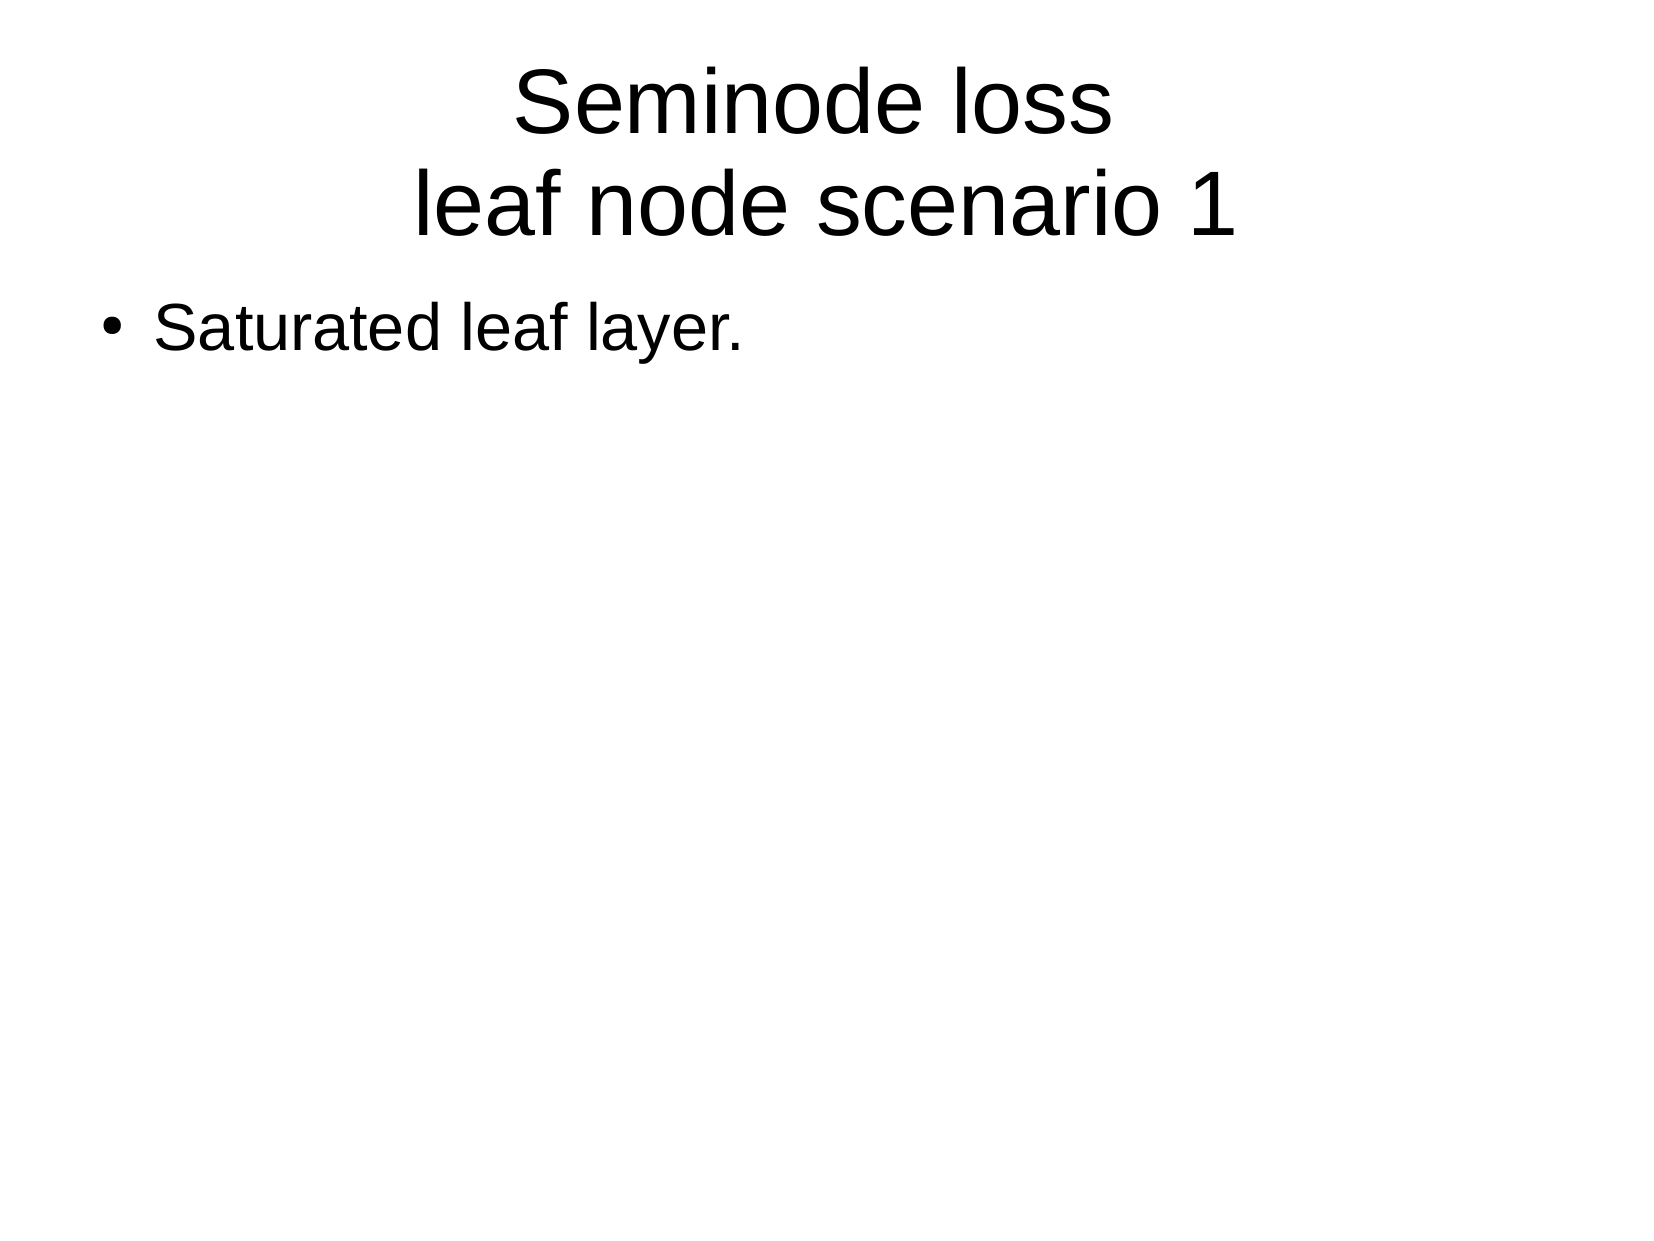

# Seminode loss leaf node scenario 1
Saturated leaf layer.